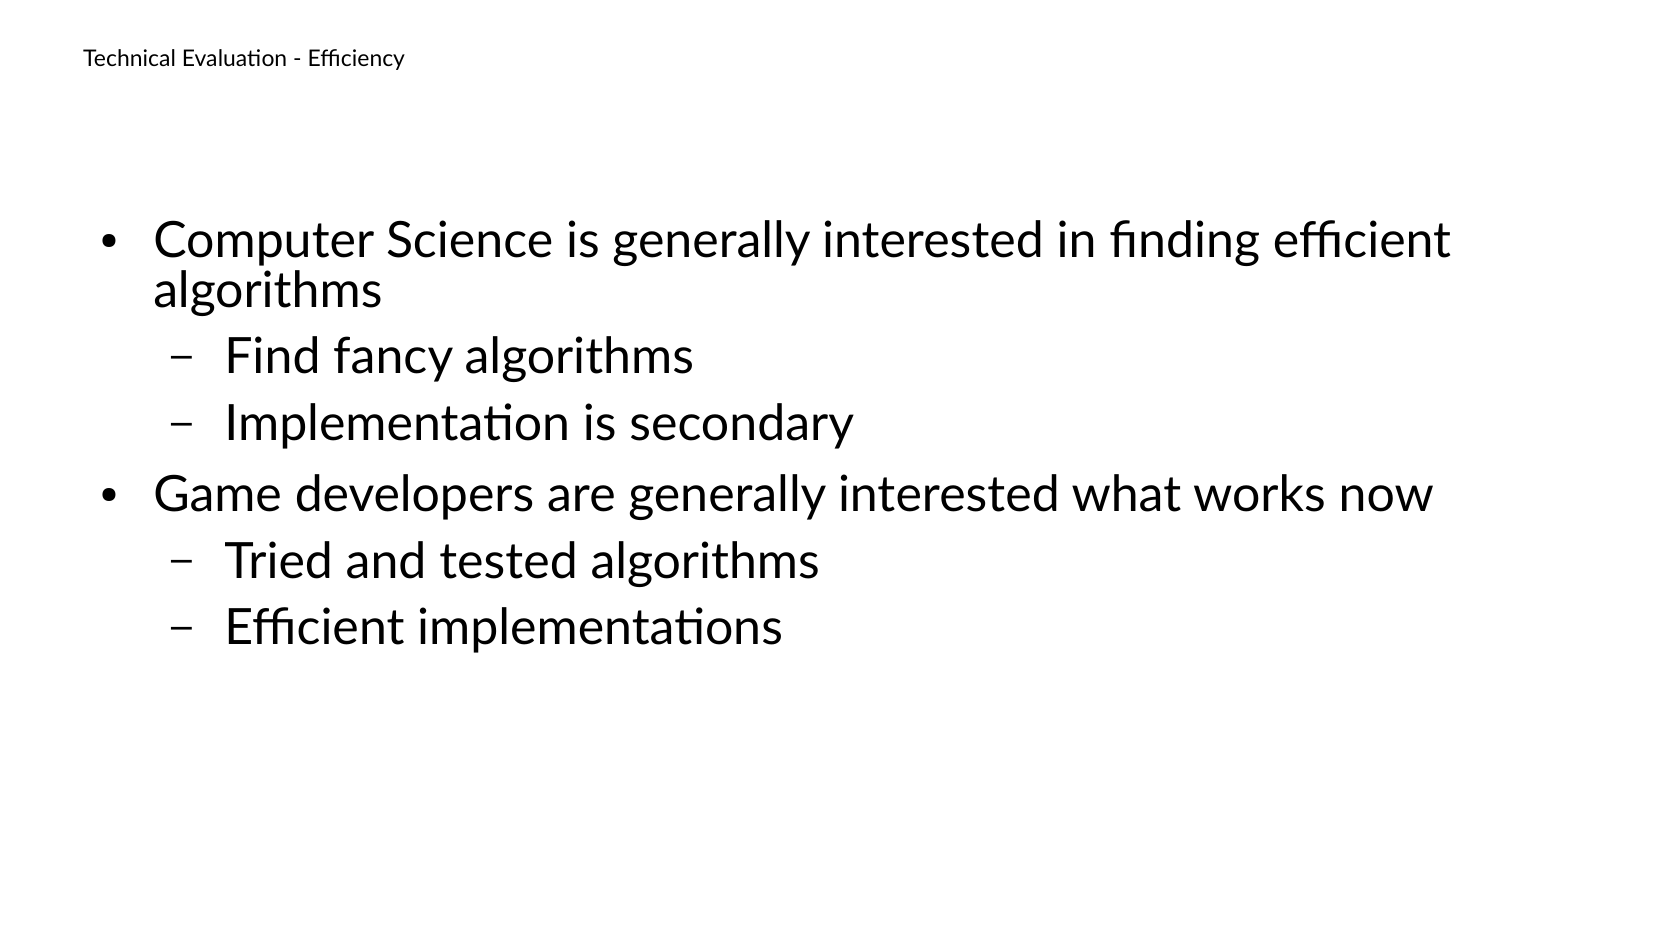

# Technical Evaluation - Efficiency
Computer Science is generally interested in finding efficient algorithms
Find fancy algorithms
Implementation is secondary
Game developers are generally interested what works now
Tried and tested algorithms
Efficient implementations